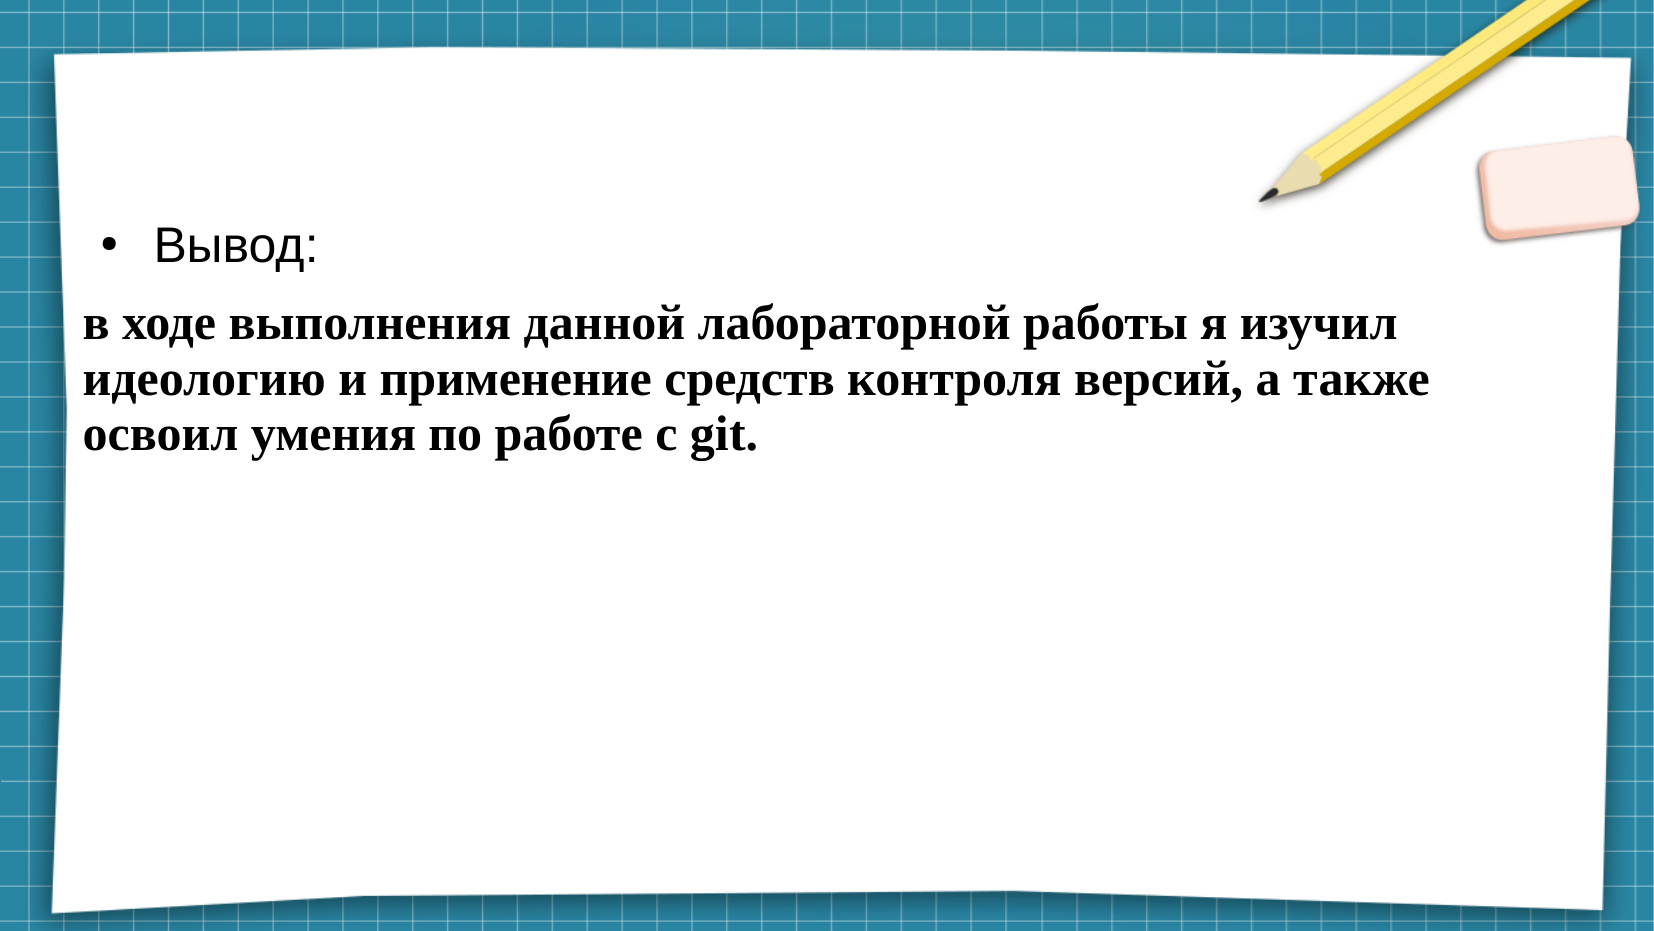

# Вывод:
в ходе выполнения данной лабораторной работы я изучил идеологию и применение средств контроля версий, а также освоил умения по работе с git.